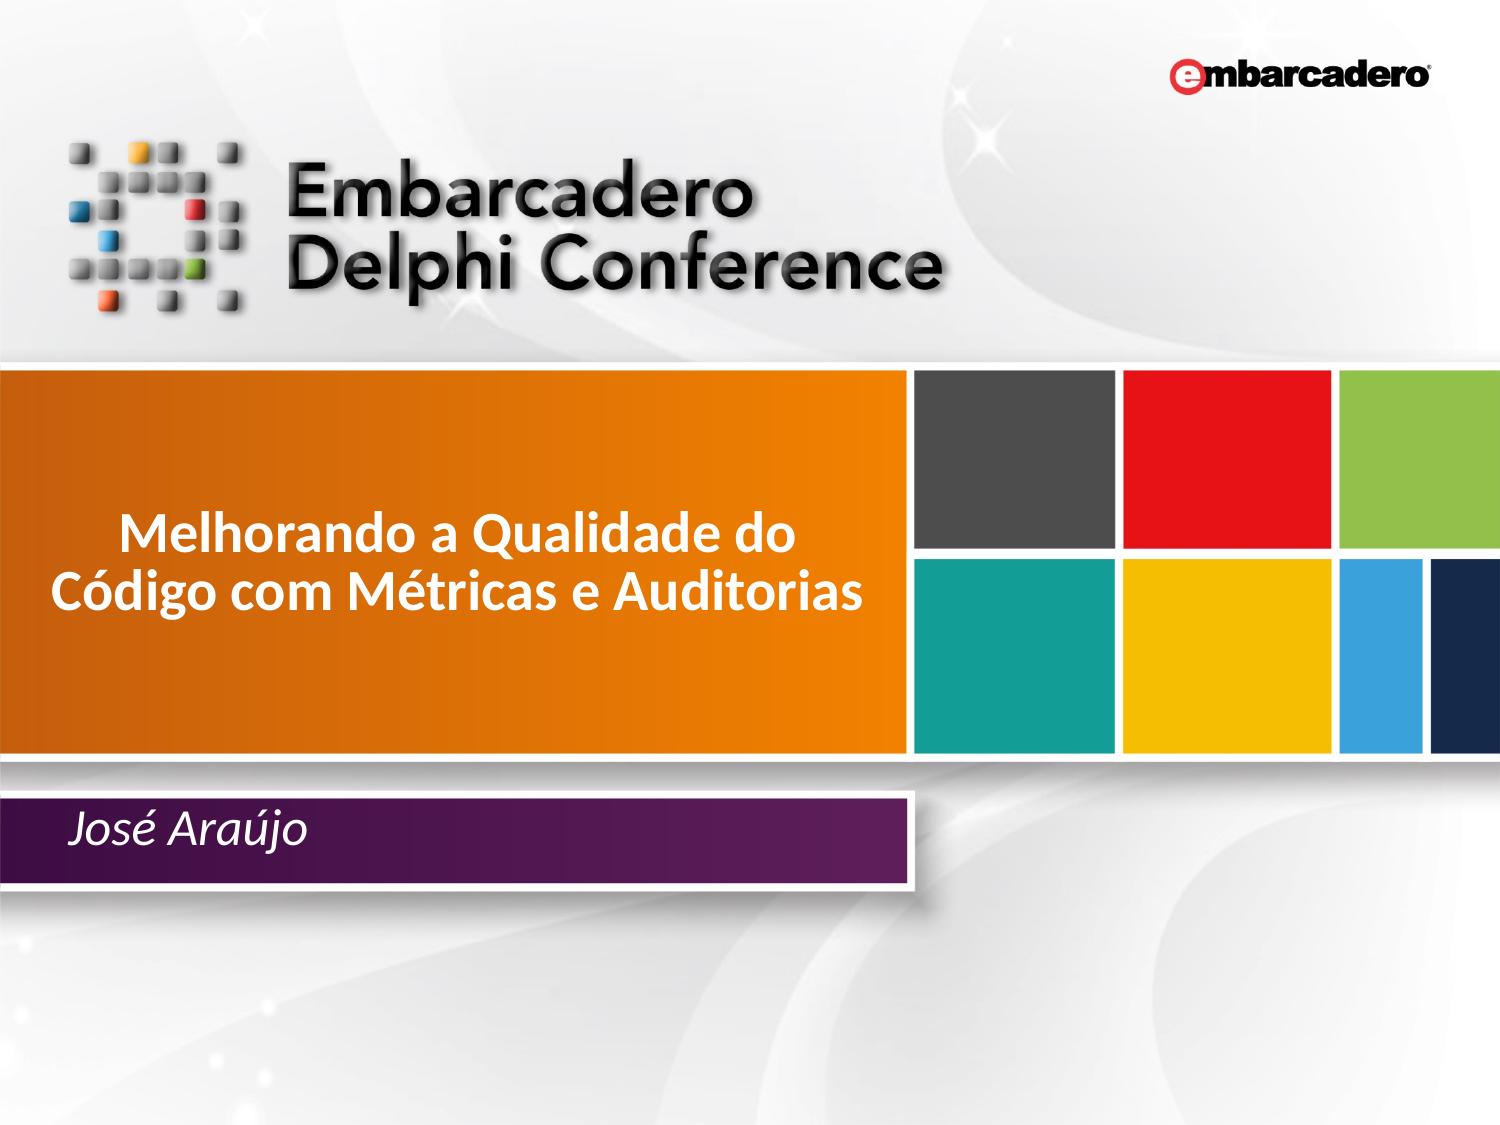

# Melhorando a Qualidade do Código com Métricas e Auditorias
José Araújo